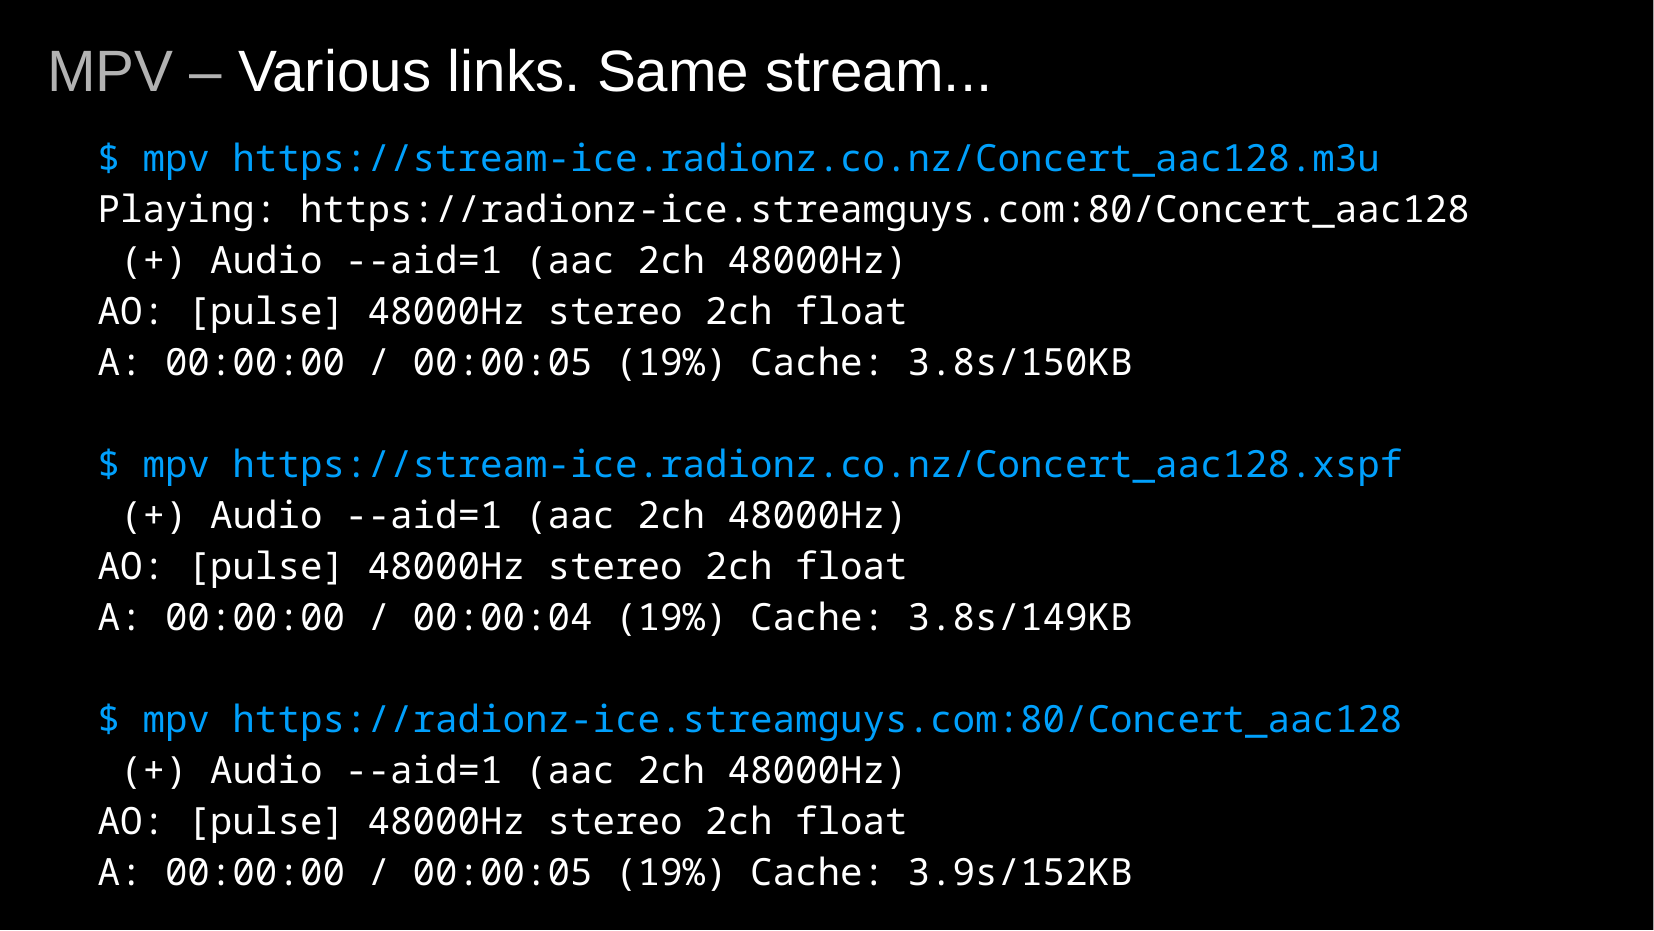

# MPV – Various links. Same stream...
$ mpv https://stream-ice.radionz.co.nz/Concert_aac128.m3u
Playing: https://radionz-ice.streamguys.com:80/Concert_aac128
 (+) Audio --aid=1 (aac 2ch 48000Hz)
AO: [pulse] 48000Hz stereo 2ch float
A: 00:00:00 / 00:00:05 (19%) Cache: 3.8s/150KB
$ mpv https://stream-ice.radionz.co.nz/Concert_aac128.xspf
 (+) Audio --aid=1 (aac 2ch 48000Hz)
AO: [pulse] 48000Hz stereo 2ch float
A: 00:00:00 / 00:00:04 (19%) Cache: 3.8s/149KB
$ mpv https://radionz-ice.streamguys.com:80/Concert_aac128
 (+) Audio --aid=1 (aac 2ch 48000Hz)
AO: [pulse] 48000Hz stereo 2ch float
A: 00:00:00 / 00:00:05 (19%) Cache: 3.9s/152KB